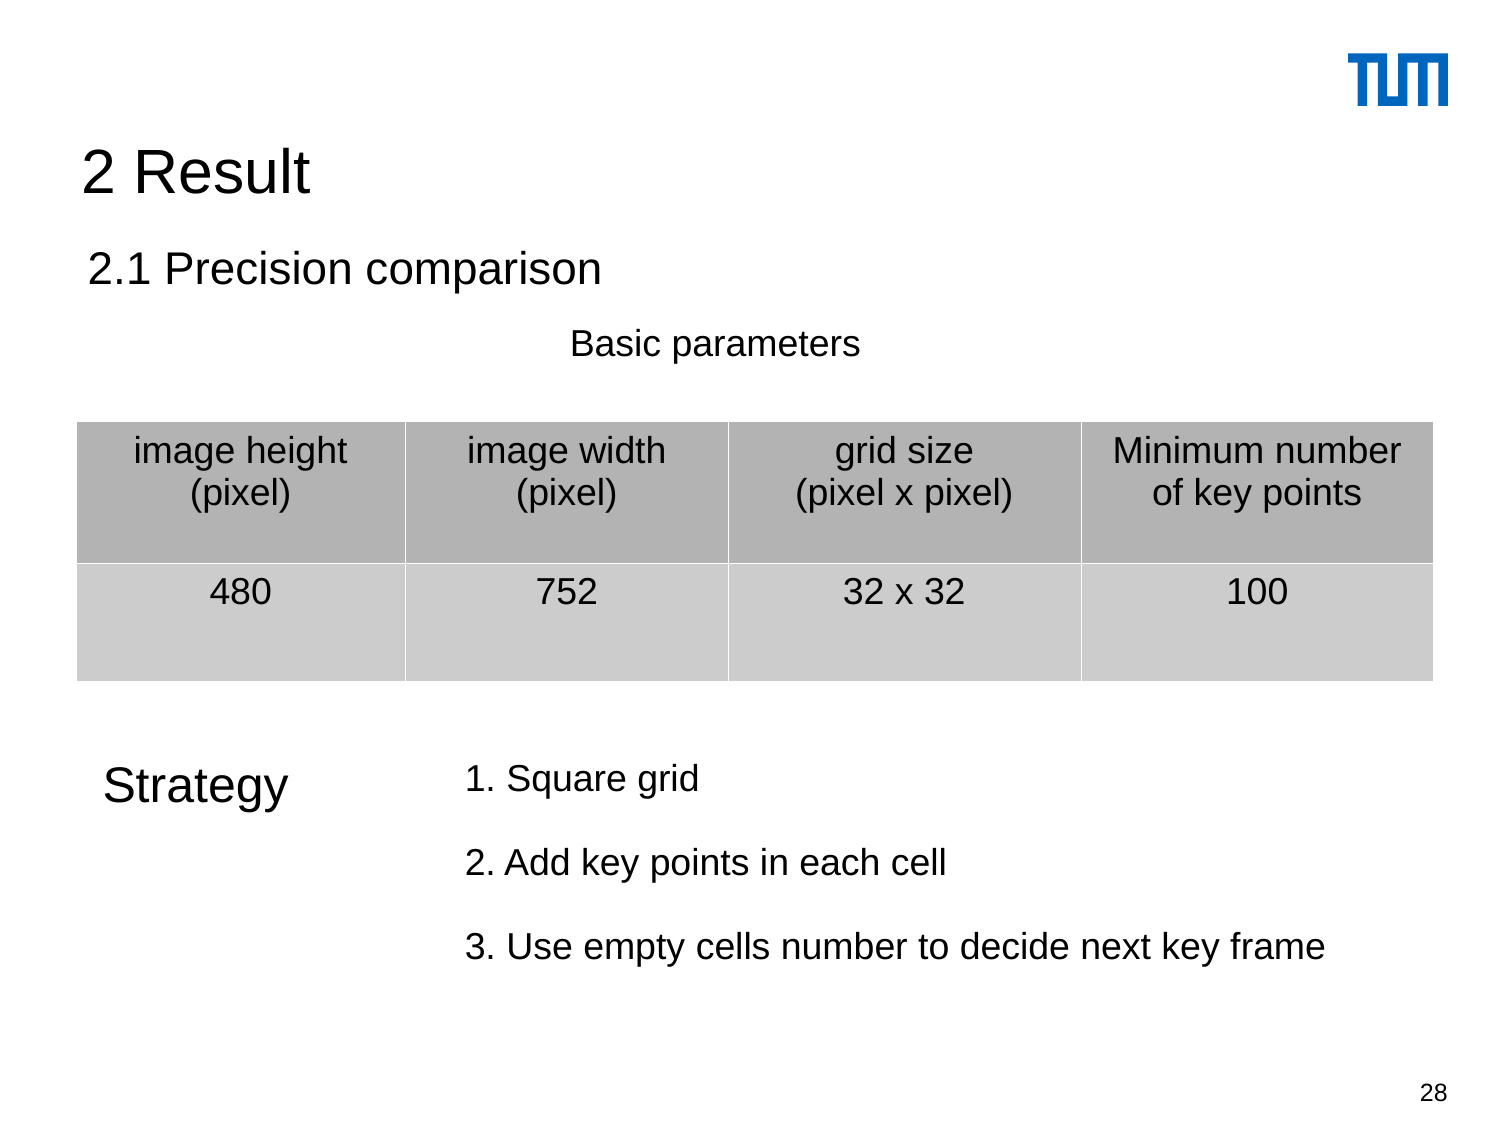

2 Result
# 2.1 Precision comparison
Basic parameters
| image height (pixel) | image width (pixel) | grid size (pixel x pixel) | Minimum number of key points |
| --- | --- | --- | --- |
| 480 | 752 | 32 x 32 | 100 |
Strategy
1. Square grid
2. Add key points in each cell
3. Use empty cells number to decide next key frame